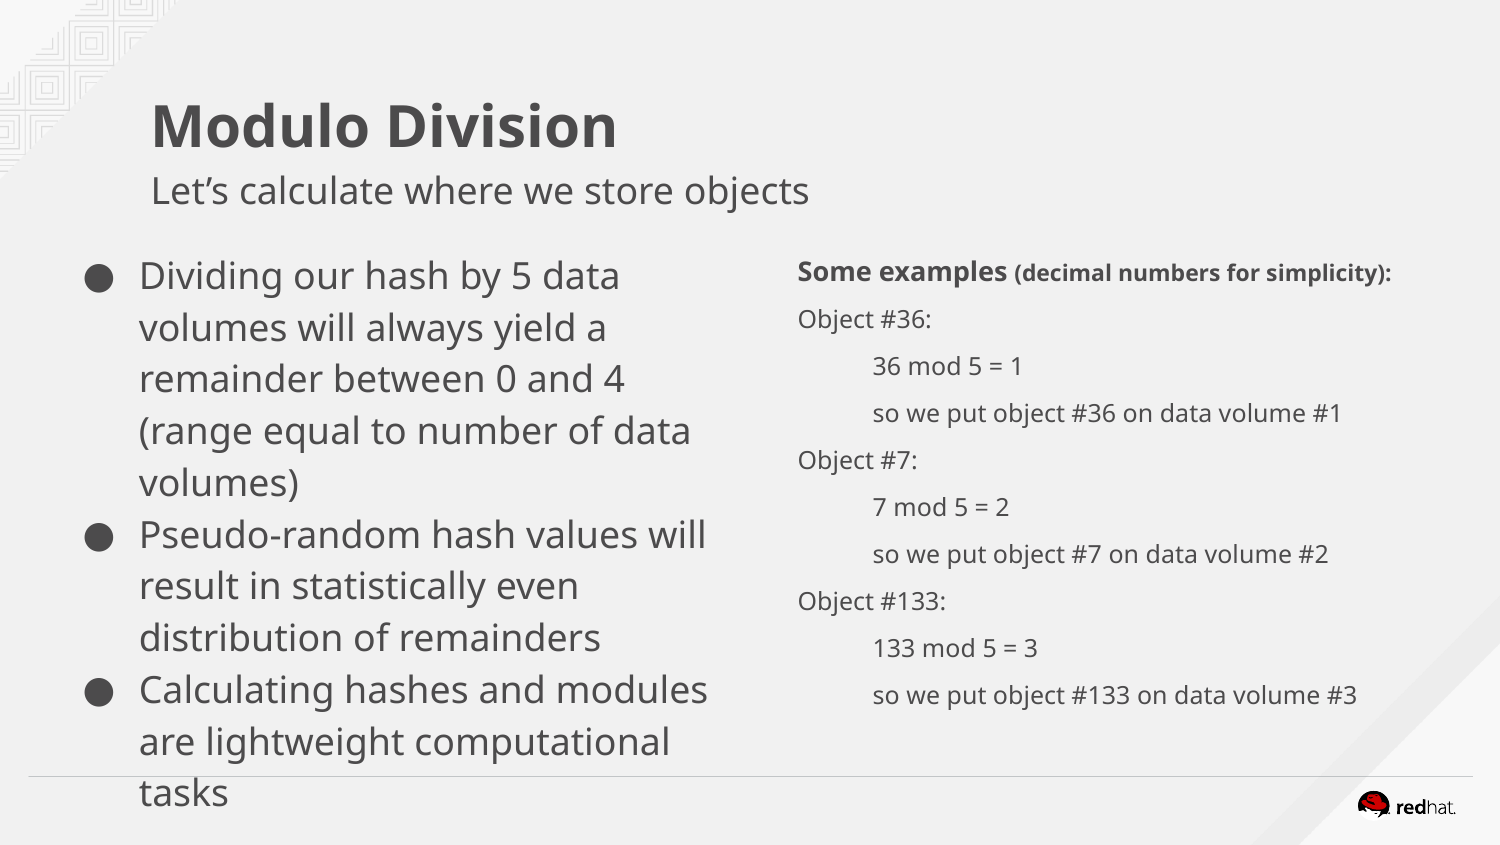

Modulo Division
Let’s calculate where we store objects
Dividing our hash by 5 data volumes will always yield a remainder between 0 and 4 (range equal to number of data volumes)
Pseudo-random hash values will result in statistically even distribution of remainders
Calculating hashes and modules are lightweight computational tasks
Some examples (decimal numbers for simplicity):
Object #36:
36 mod 5 = 1
so we put object #36 on data volume #1
Object #7:
7 mod 5 = 2
so we put object #7 on data volume #2
Object #133:
133 mod 5 = 3
so we put object #133 on data volume #3